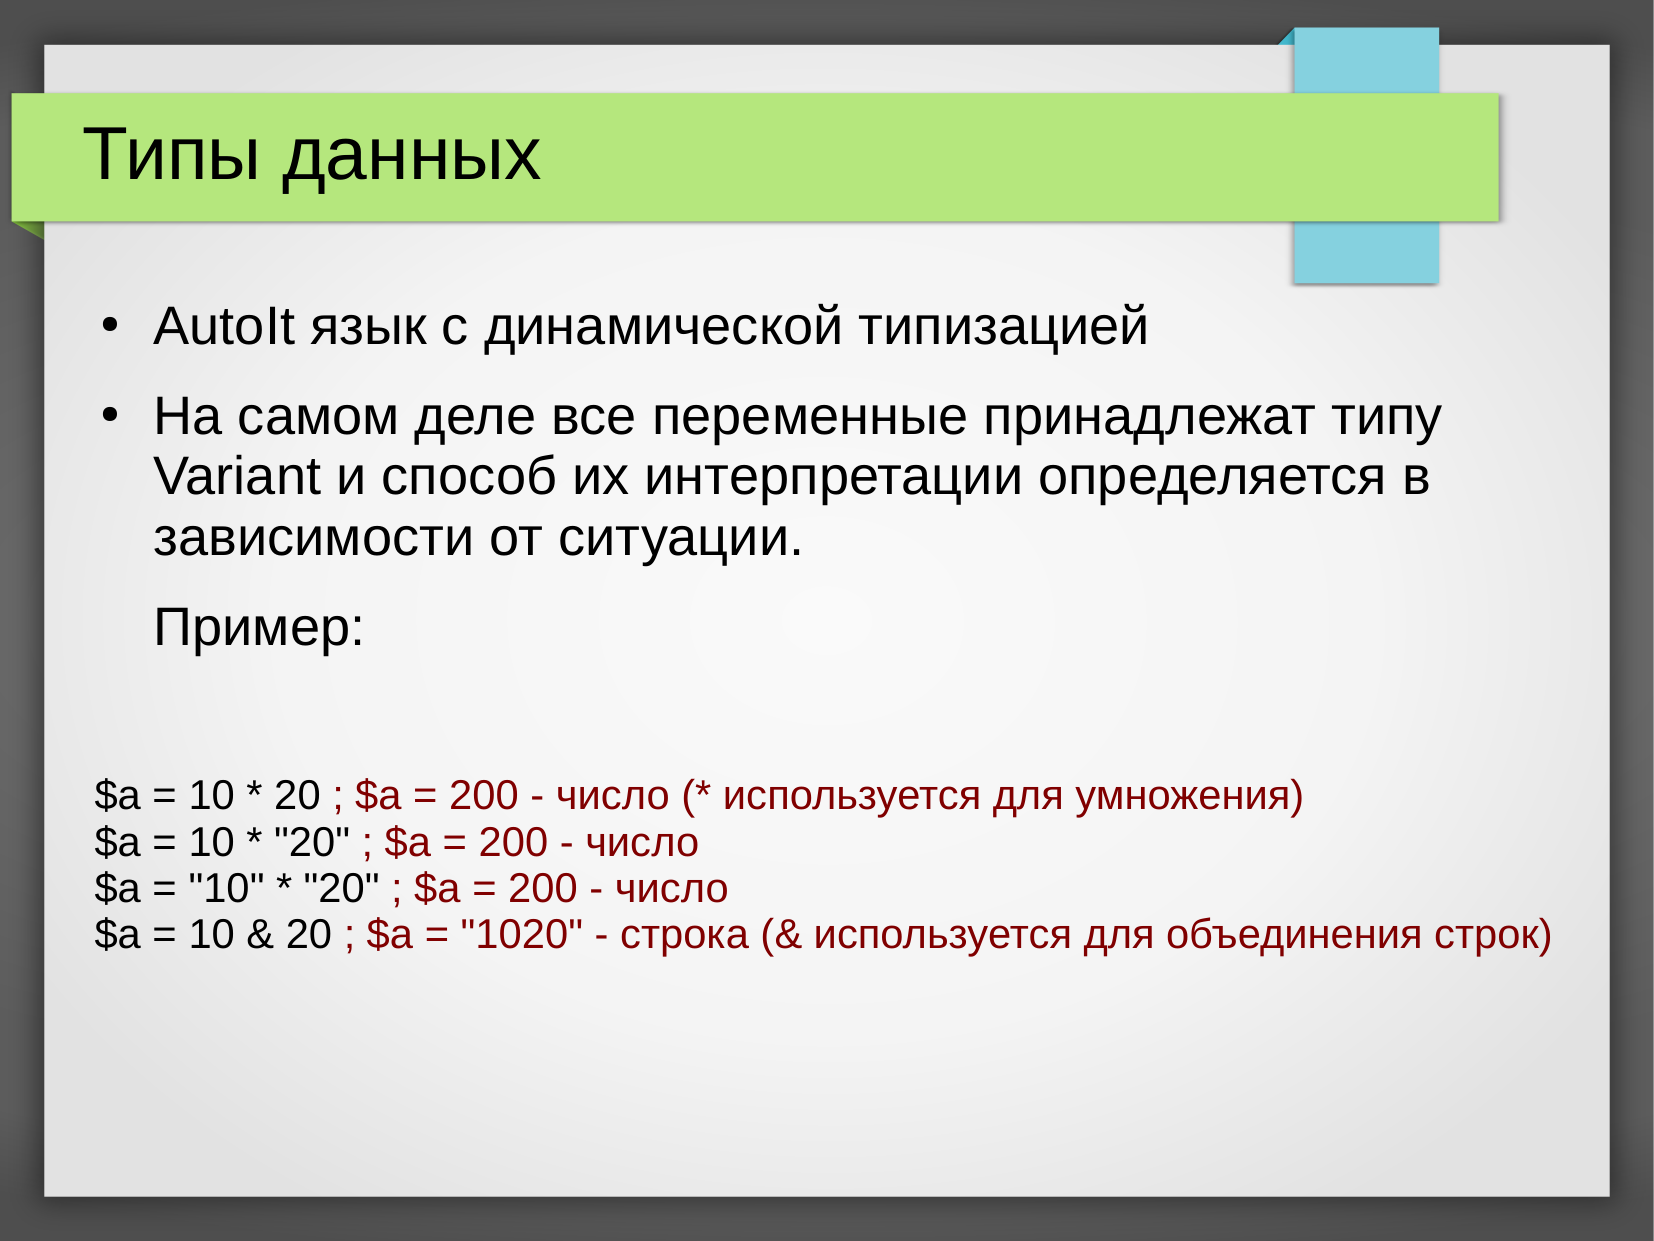

# Типы данных
AutoIt язык с динамической типизацией
На самом деле все переменные принадлежат типу Variant и способ их интерпретации определяется в зависимости от ситуации.
Пример:
$a = 10 * 20 ; $a = 200 - число (* используется для умножения)
$a = 10 * "20" ; $a = 200 - число
$a = "10" * "20" ; $a = 200 - число
$a = 10 & 20 ; $a = "1020" - строка (& используется для объединения строк)